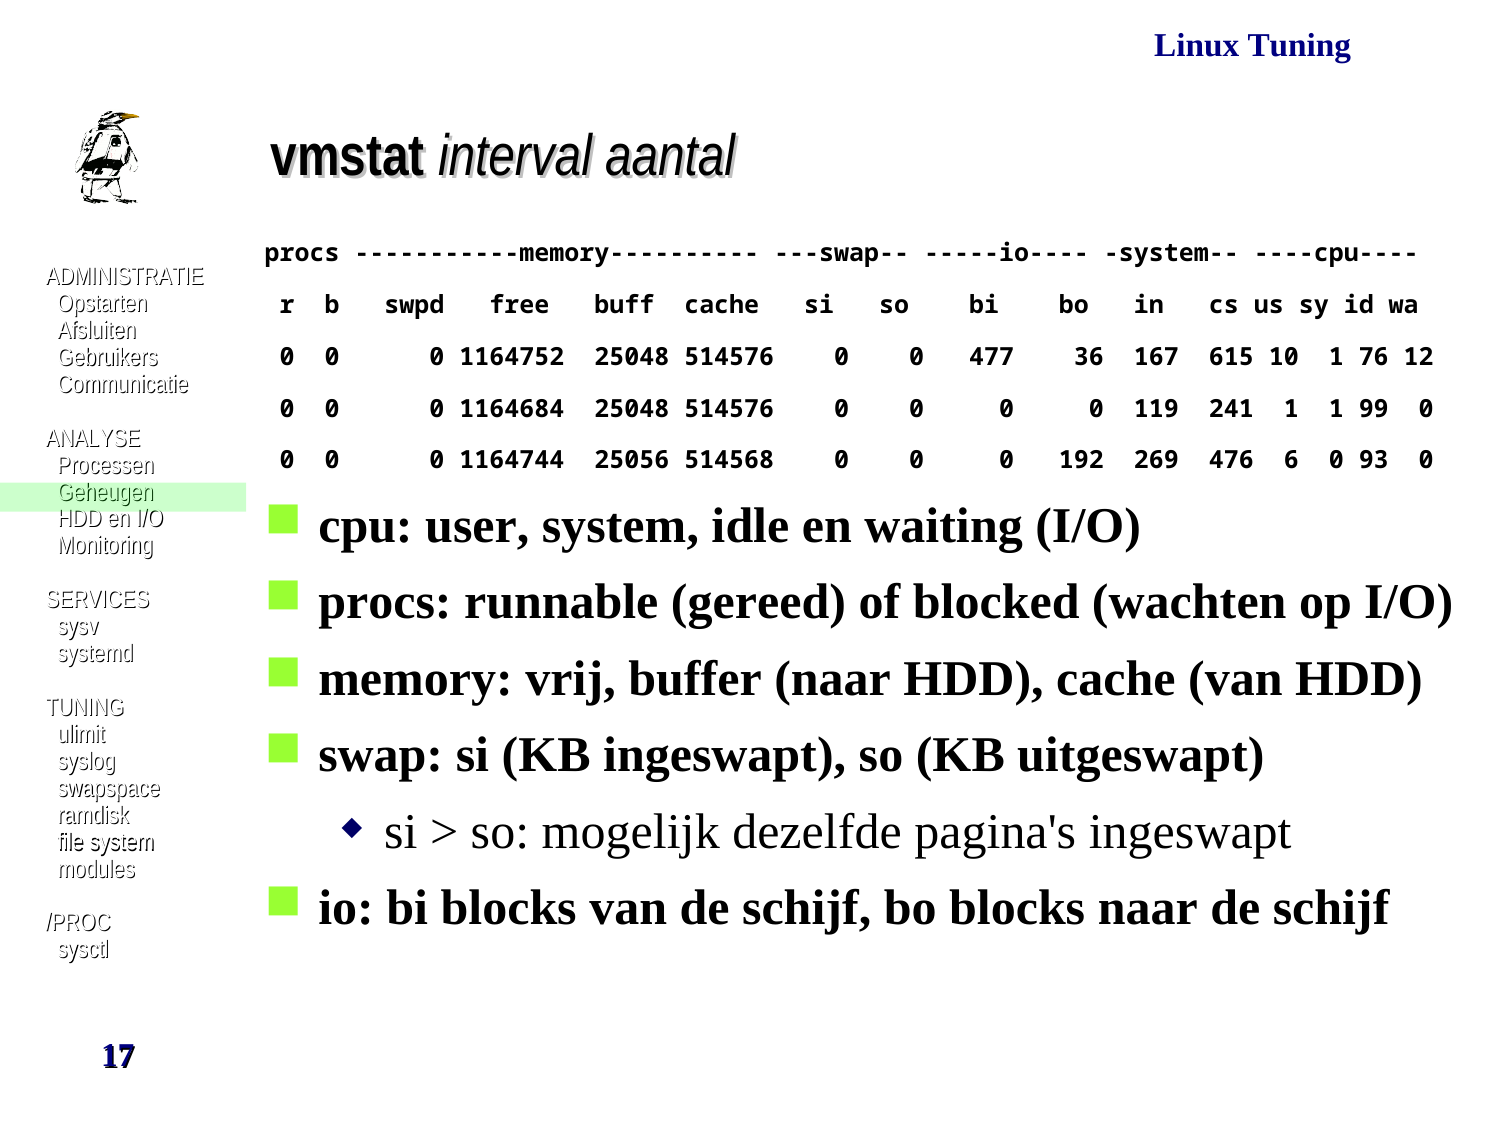

# vmstat interval aantal
procs -----------memory---------- ---swap-- -----io---- -system-- ----cpu----
 r b swpd free buff cache si so bi bo in cs us sy id wa
 0 0 0 1164752 25048 514576 0 0 477 36 167 615 10 1 76 12
 0 0 0 1164684 25048 514576 0 0 0 0 119 241 1 1 99 0
 0 0 0 1164744 25056 514568 0 0 0 192 269 476 6 0 93 0
cpu: user, system, idle en waiting (I/O)
procs: runnable (gereed) of blocked (wachten op I/O)
memory: vrij, buffer (naar HDD), cache (van HDD)
swap: si (KB ingeswapt), so (KB uitgeswapt)
si > so: mogelijk dezelfde pagina's ingeswapt
io: bi blocks van de schijf, bo blocks naar de schijf